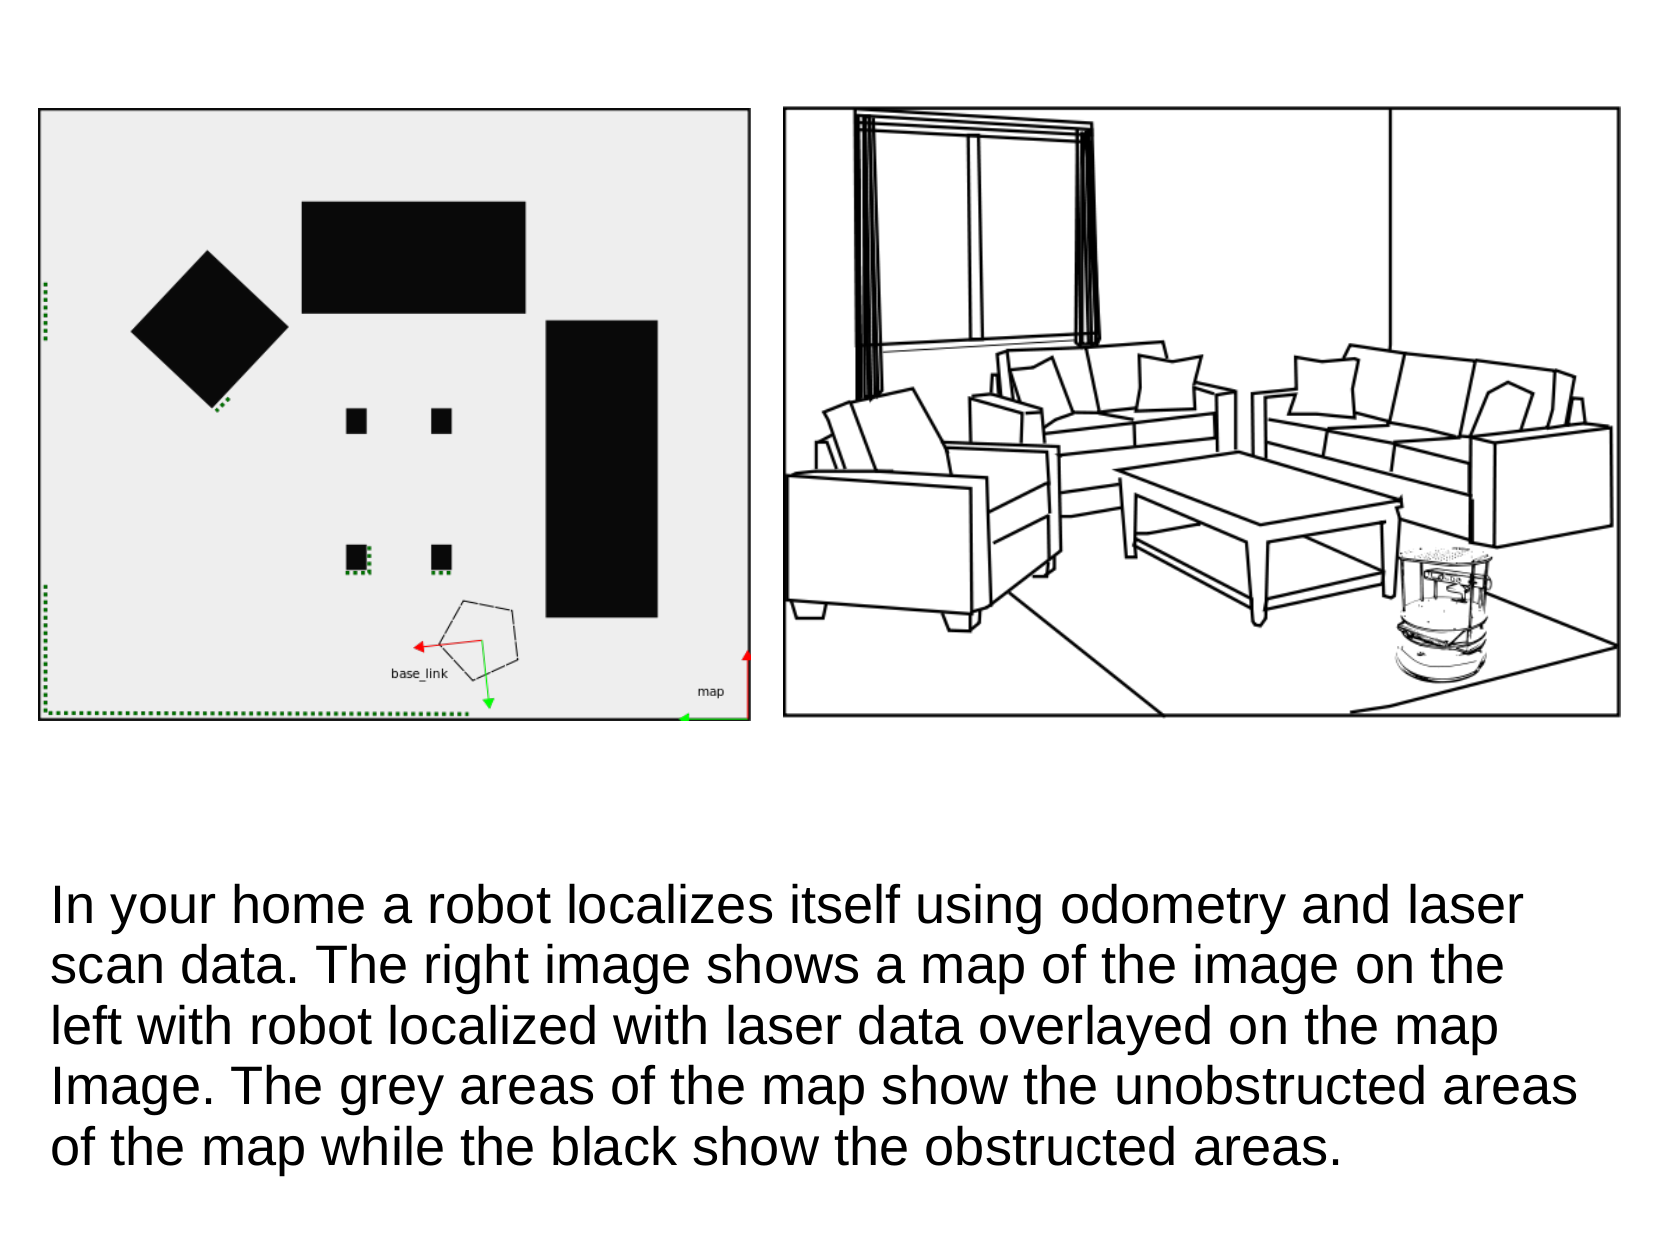

In your home a robot localizes itself using odometry and laser
scan data. The right image shows a map of the image on the
left with robot localized with laser data overlayed on the map
Image. The grey areas of the map show the unobstructed areas
of the map while the black show the obstructed areas.